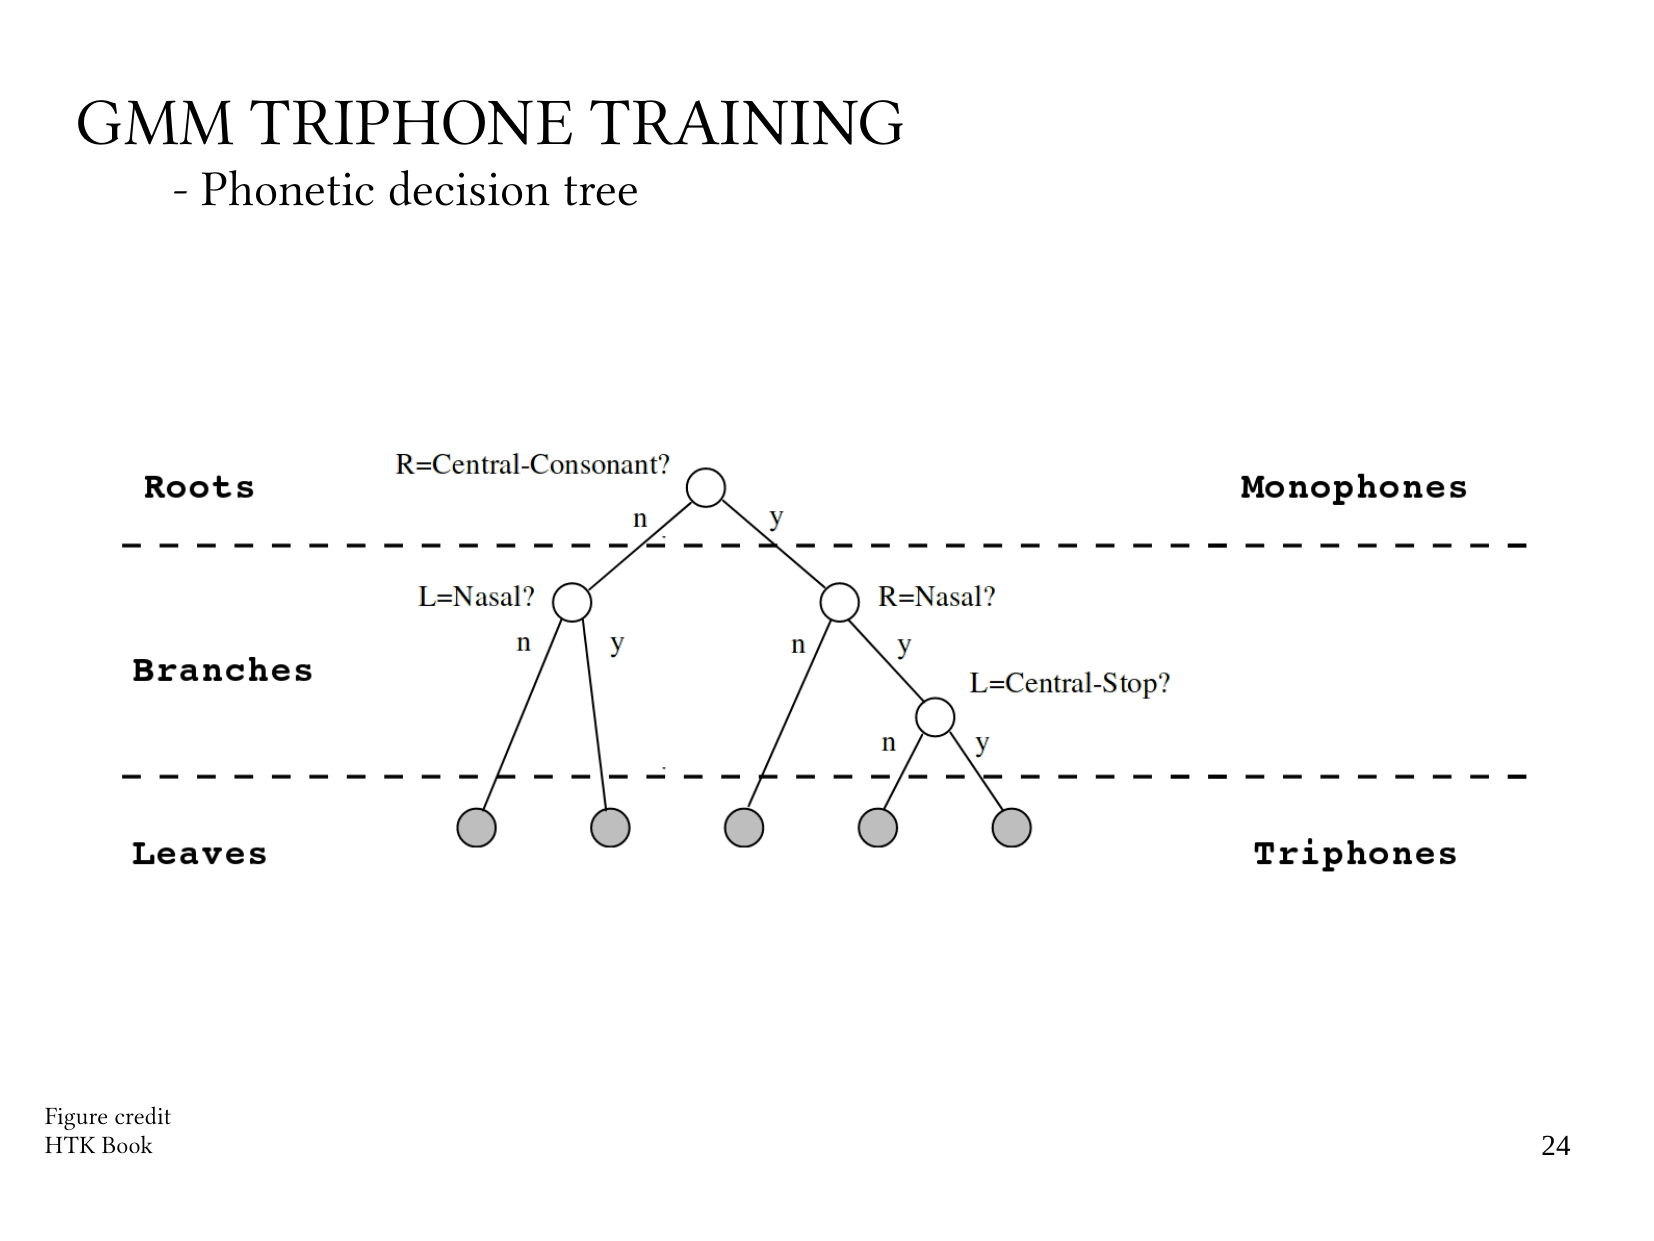

# GMM TRIPHONE TRAINING
 - Phonetic decision tree
 DNN TRAINING
 DNN TRAINING
 DNN TRAINING
 DNN TRAINING
 DNN TRAINING
 - Baum-Welch re-estimation
 DECODING
Figure credit
HTK Book
24